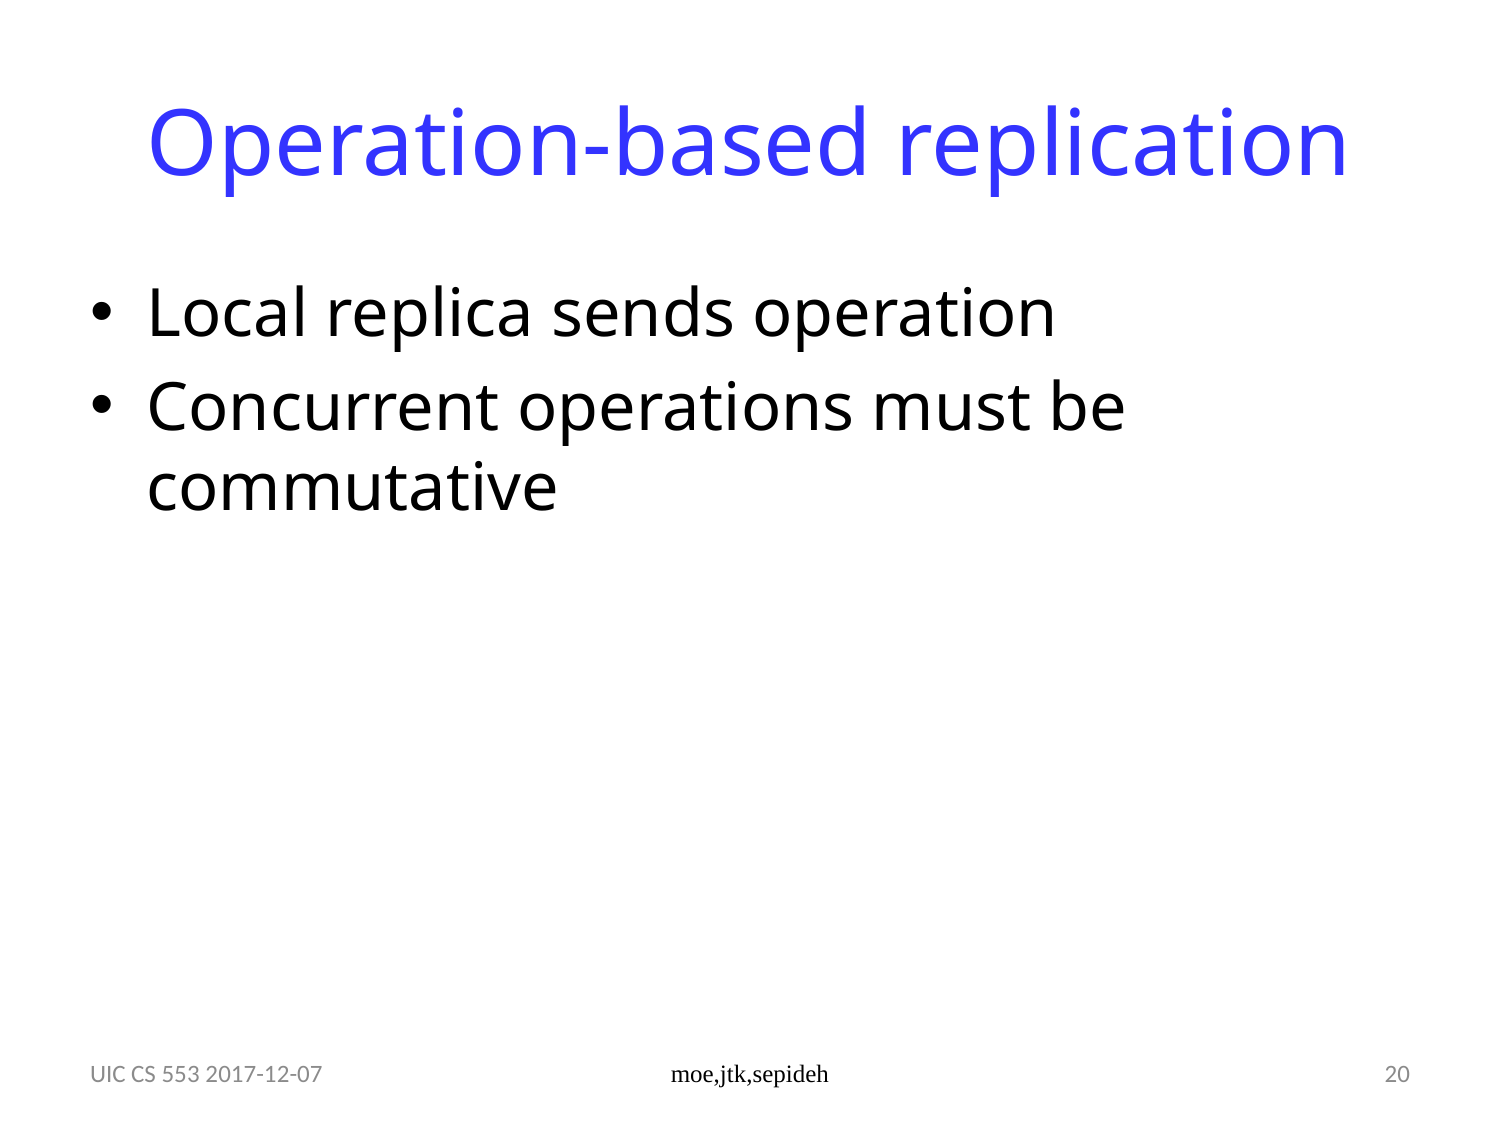

# Operation-based replication
Local replica sends operation
Concurrent operations must be commutative
UIC CS 553 2017-12-07
moe,jtk,sepideh
20